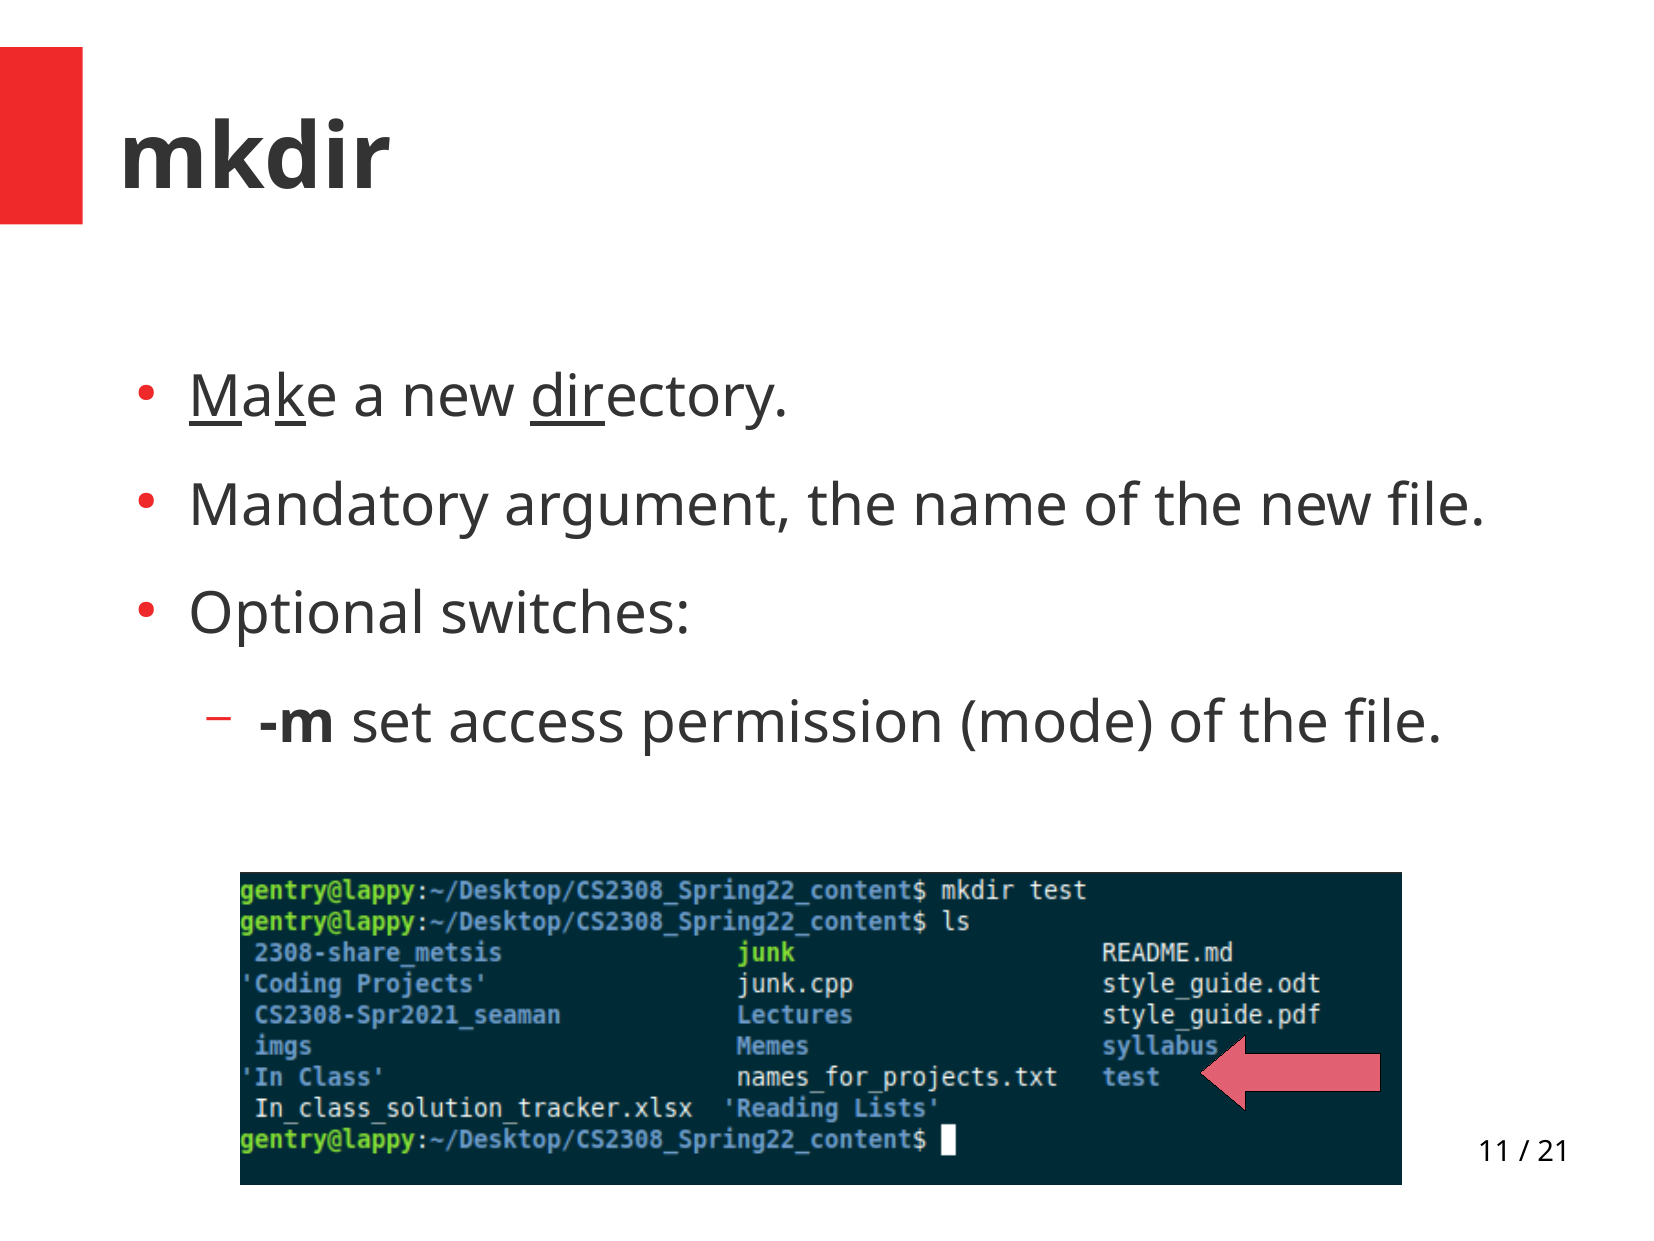

# mkdir
Make a new directory.
Mandatory argument, the name of the new file.
Optional switches:
-m set access permission (mode) of the file.
11